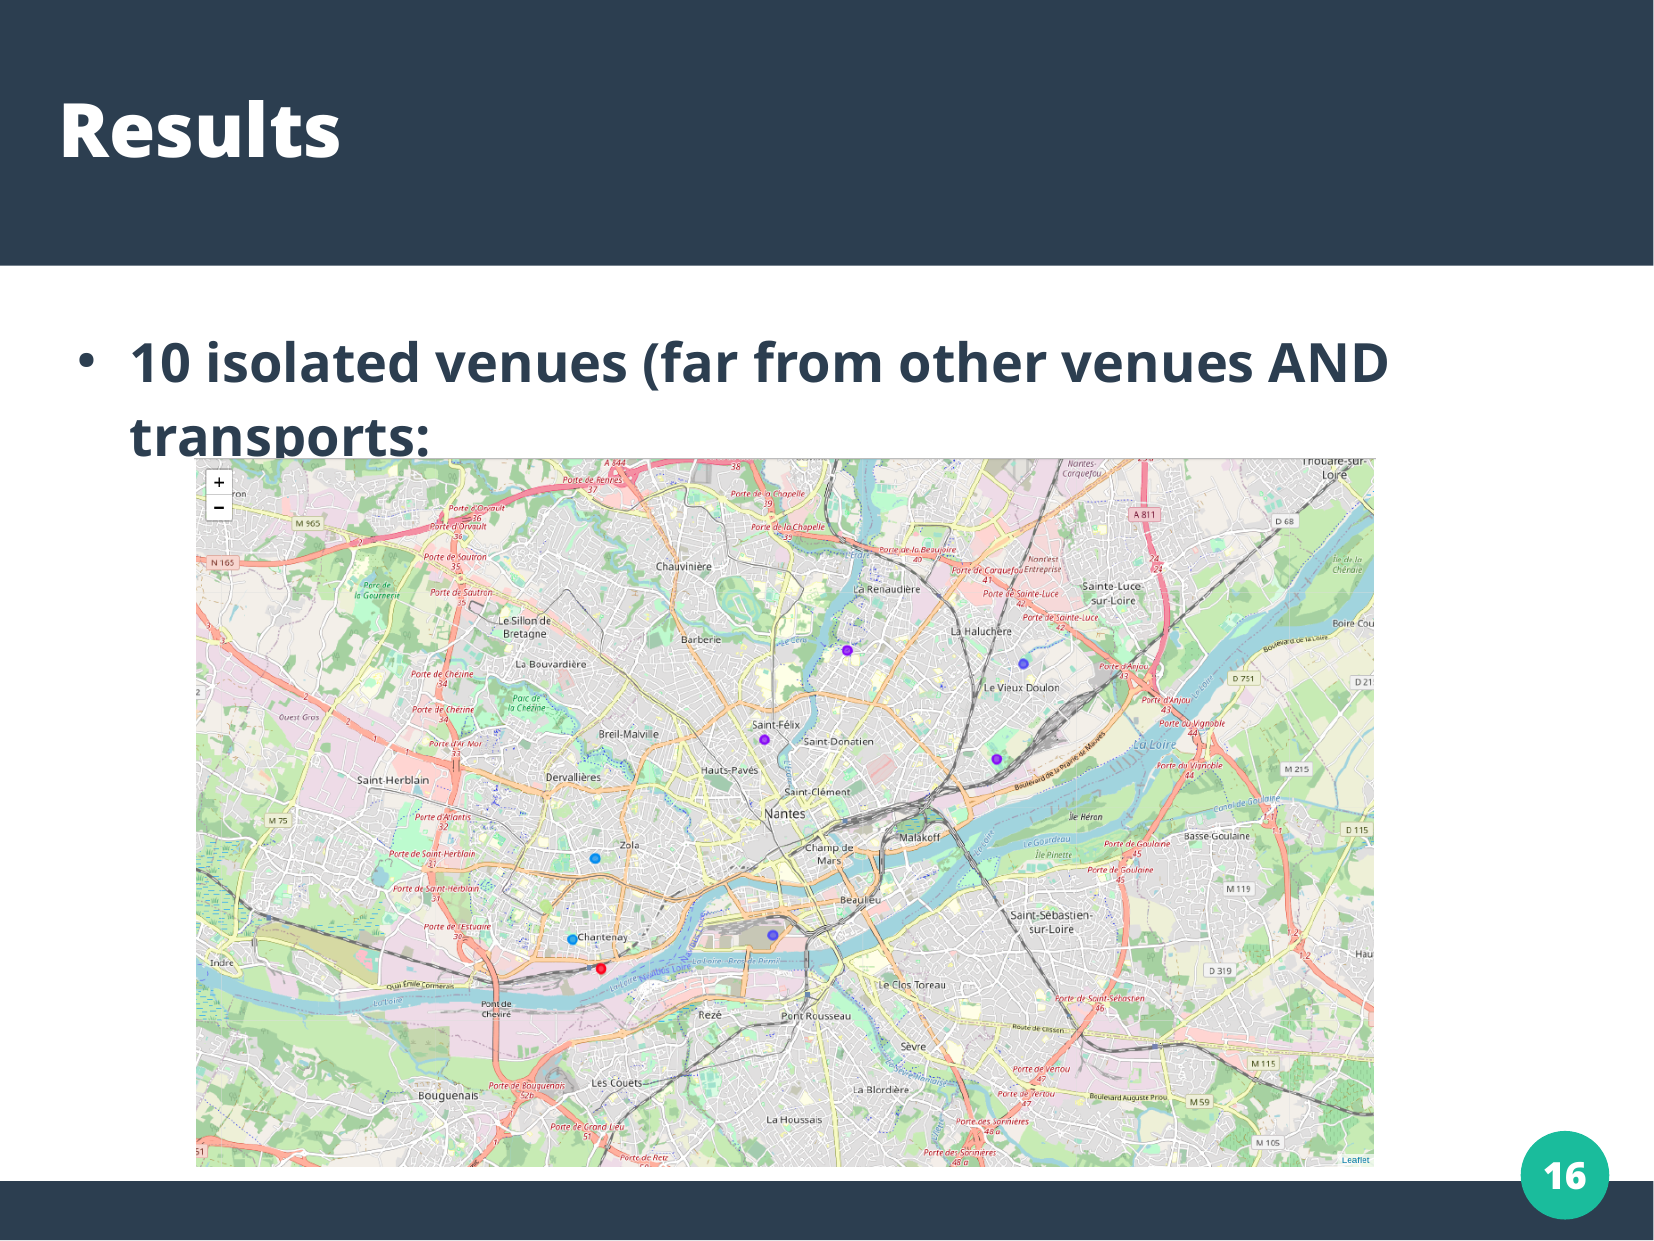

# Results
10 isolated venues (far from other venues AND transports:
16